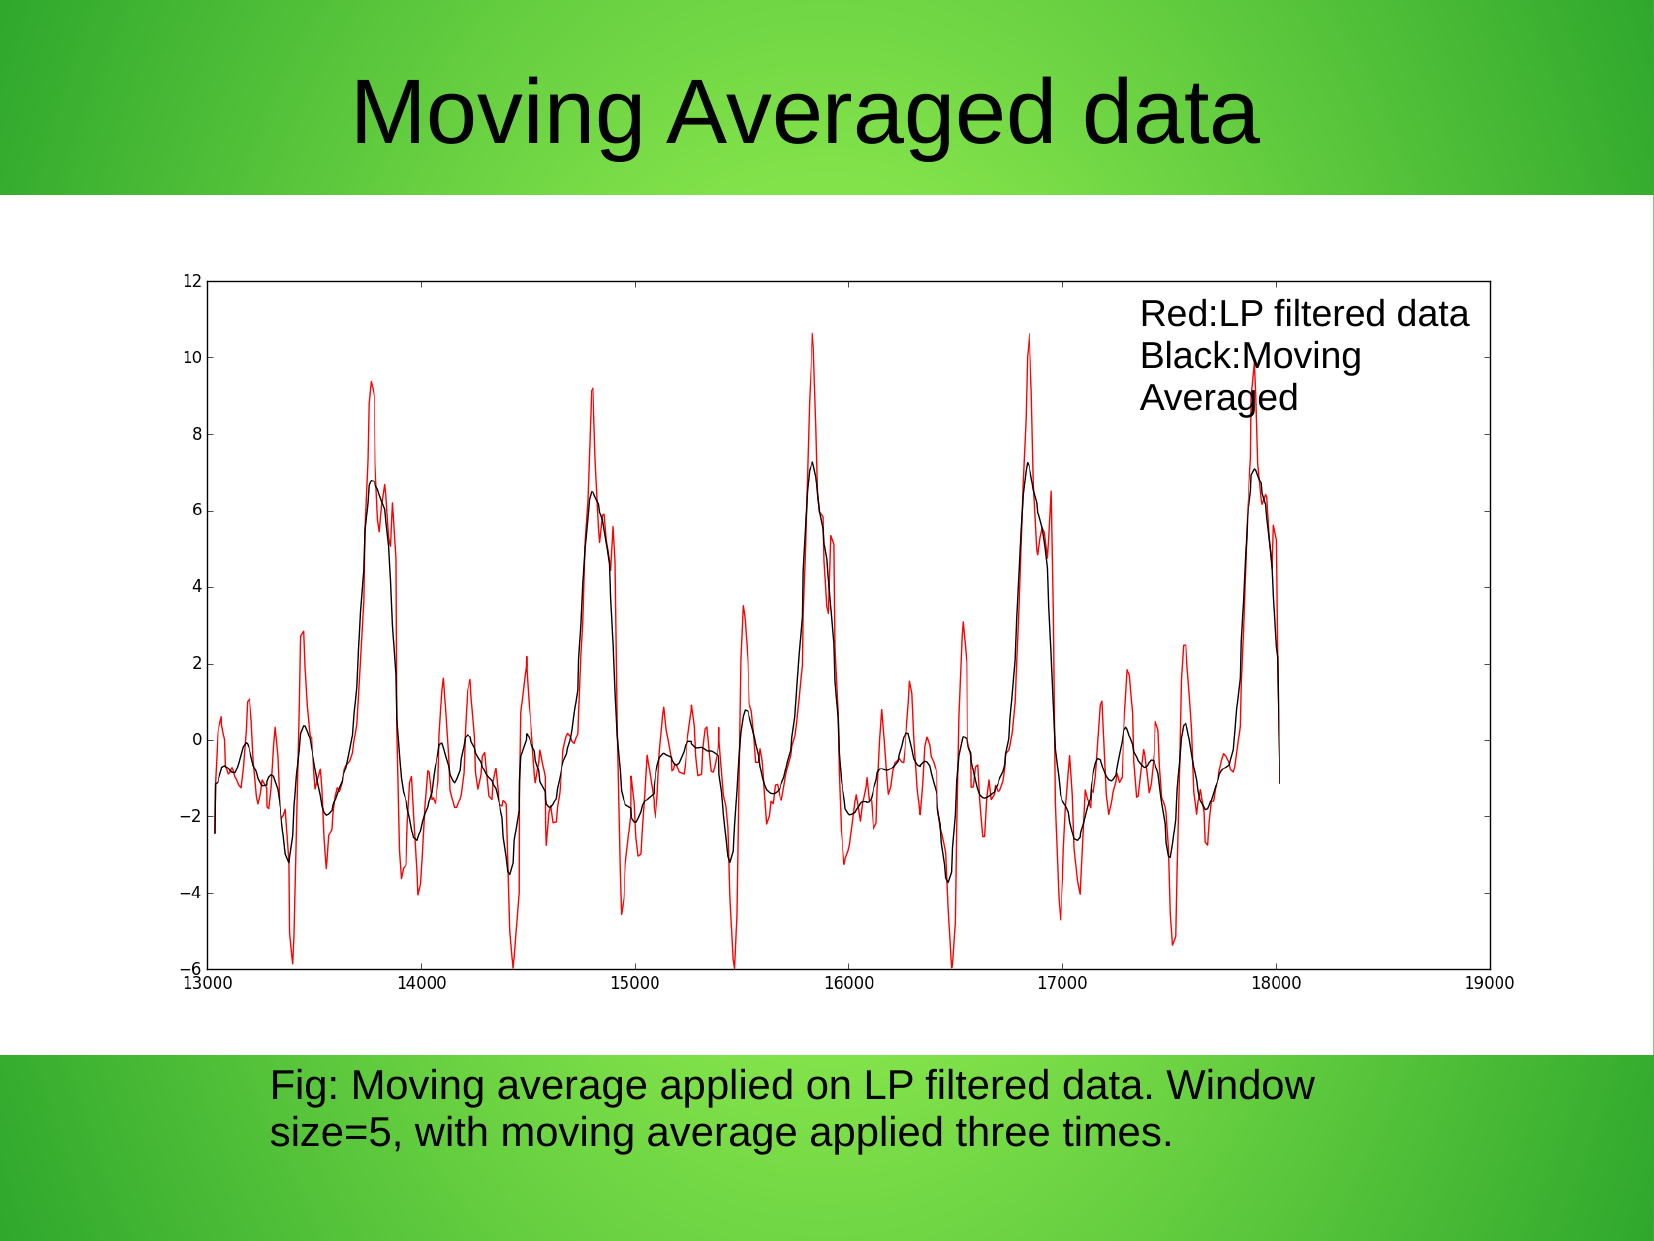

# Moving Averaged data
Red:LP filtered data
Black:Moving Averaged
Fig: Moving average applied on LP filtered data. Window size=5, with moving average applied three times.